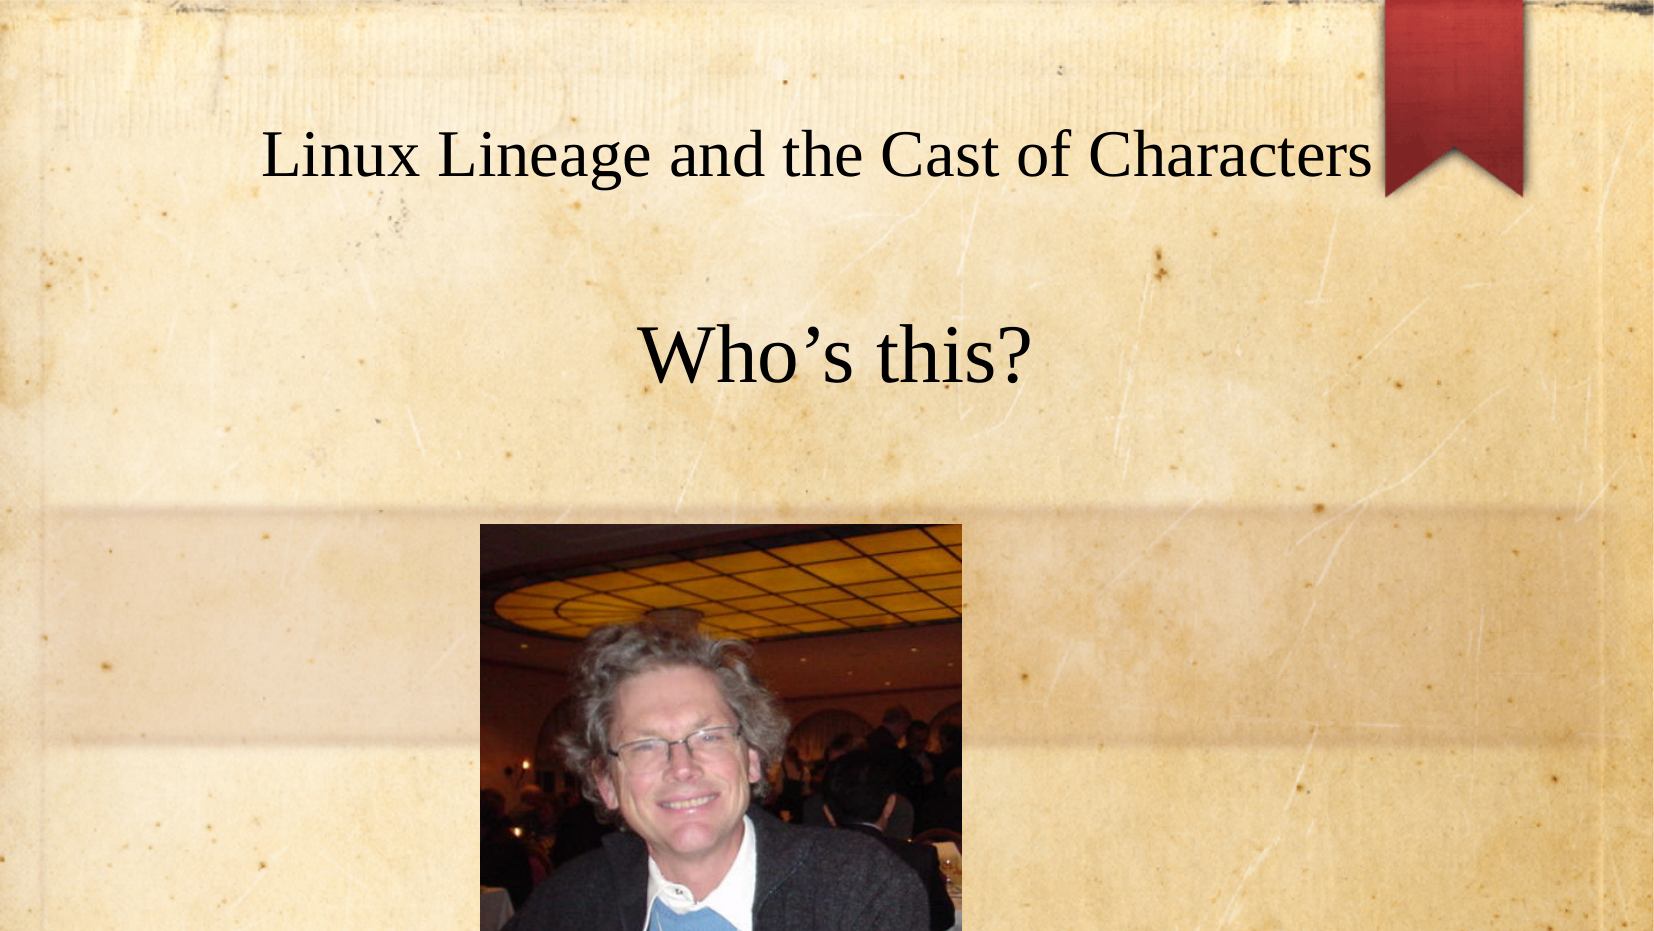

Linux Lineage and the Cast of Characters
Who’s this?
CS-334 Spring 2015														Page of